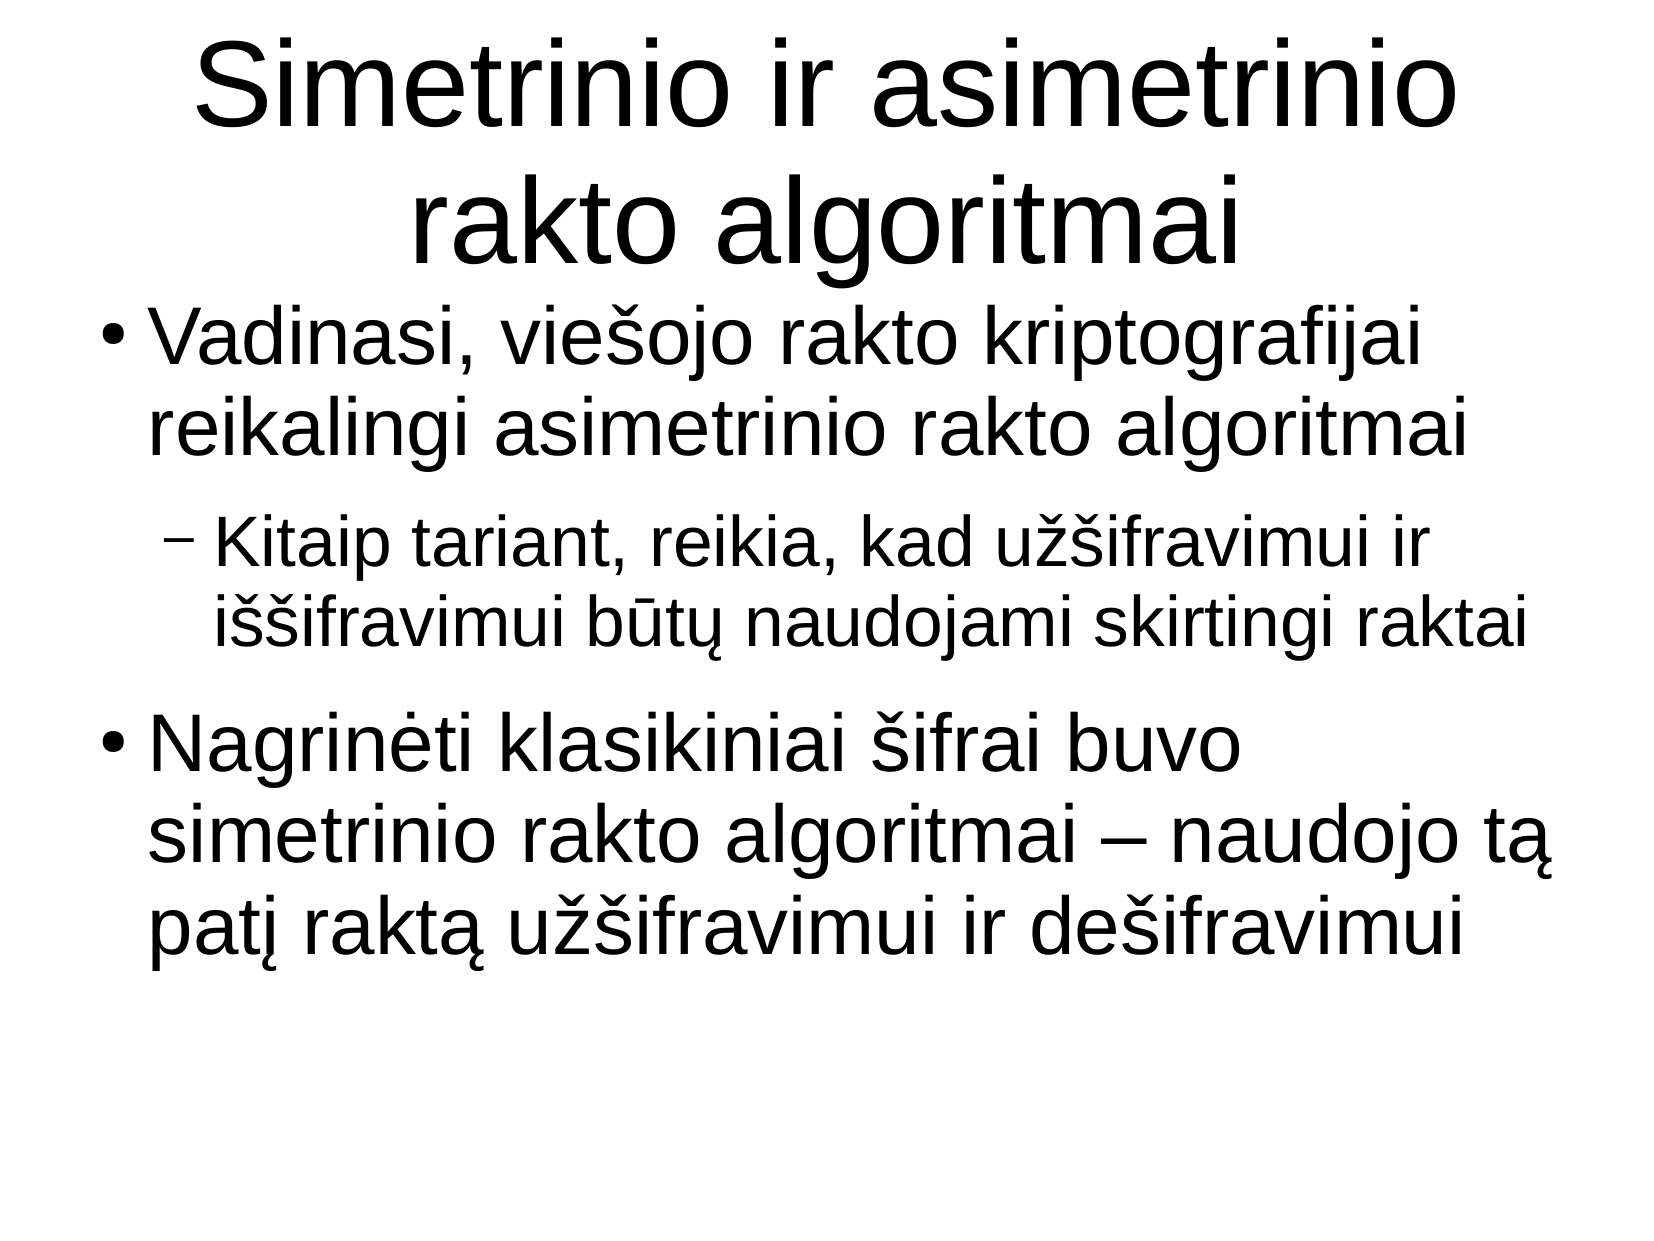

# Simetrinio ir asimetrinio rakto algoritmai
Vadinasi, viešojo rakto kriptografijai reikalingi asimetrinio rakto algoritmai
Kitaip tariant, reikia, kad užšifravimui ir iššifravimui būtų naudojami skirtingi raktai
Nagrinėti klasikiniai šifrai buvo simetrinio rakto algoritmai – naudojo tą patį raktą užšifravimui ir dešifravimui